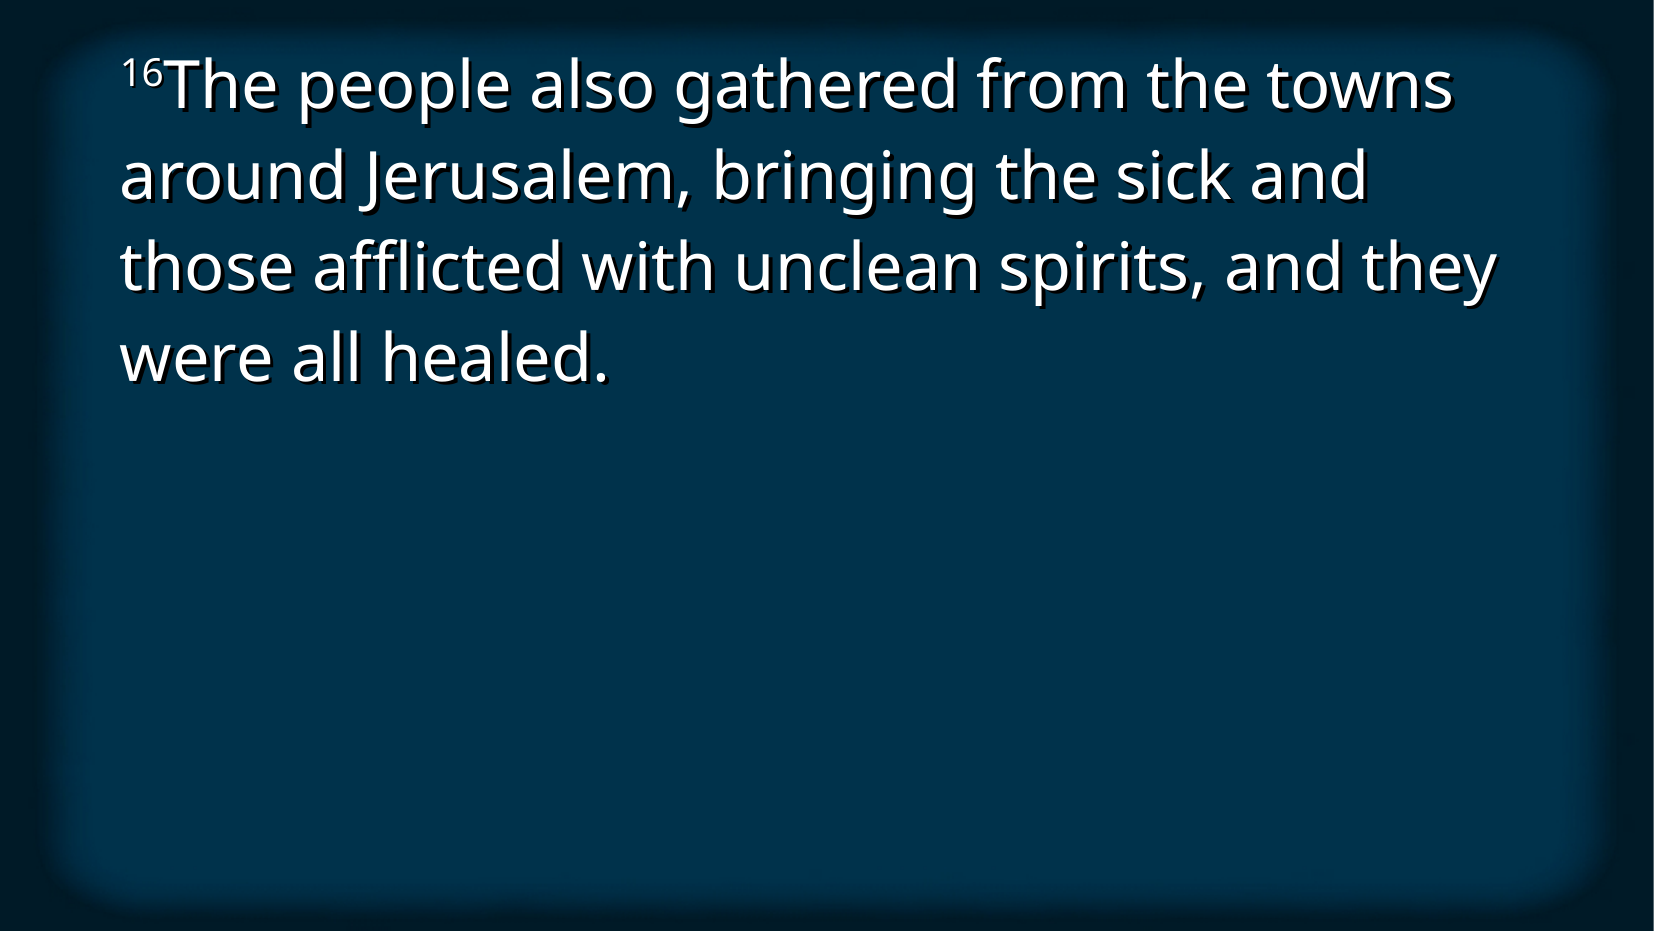

16The people also gathered from the towns around Jerusalem, bringing the sick and those afflicted with unclean spirits, and they were all healed.